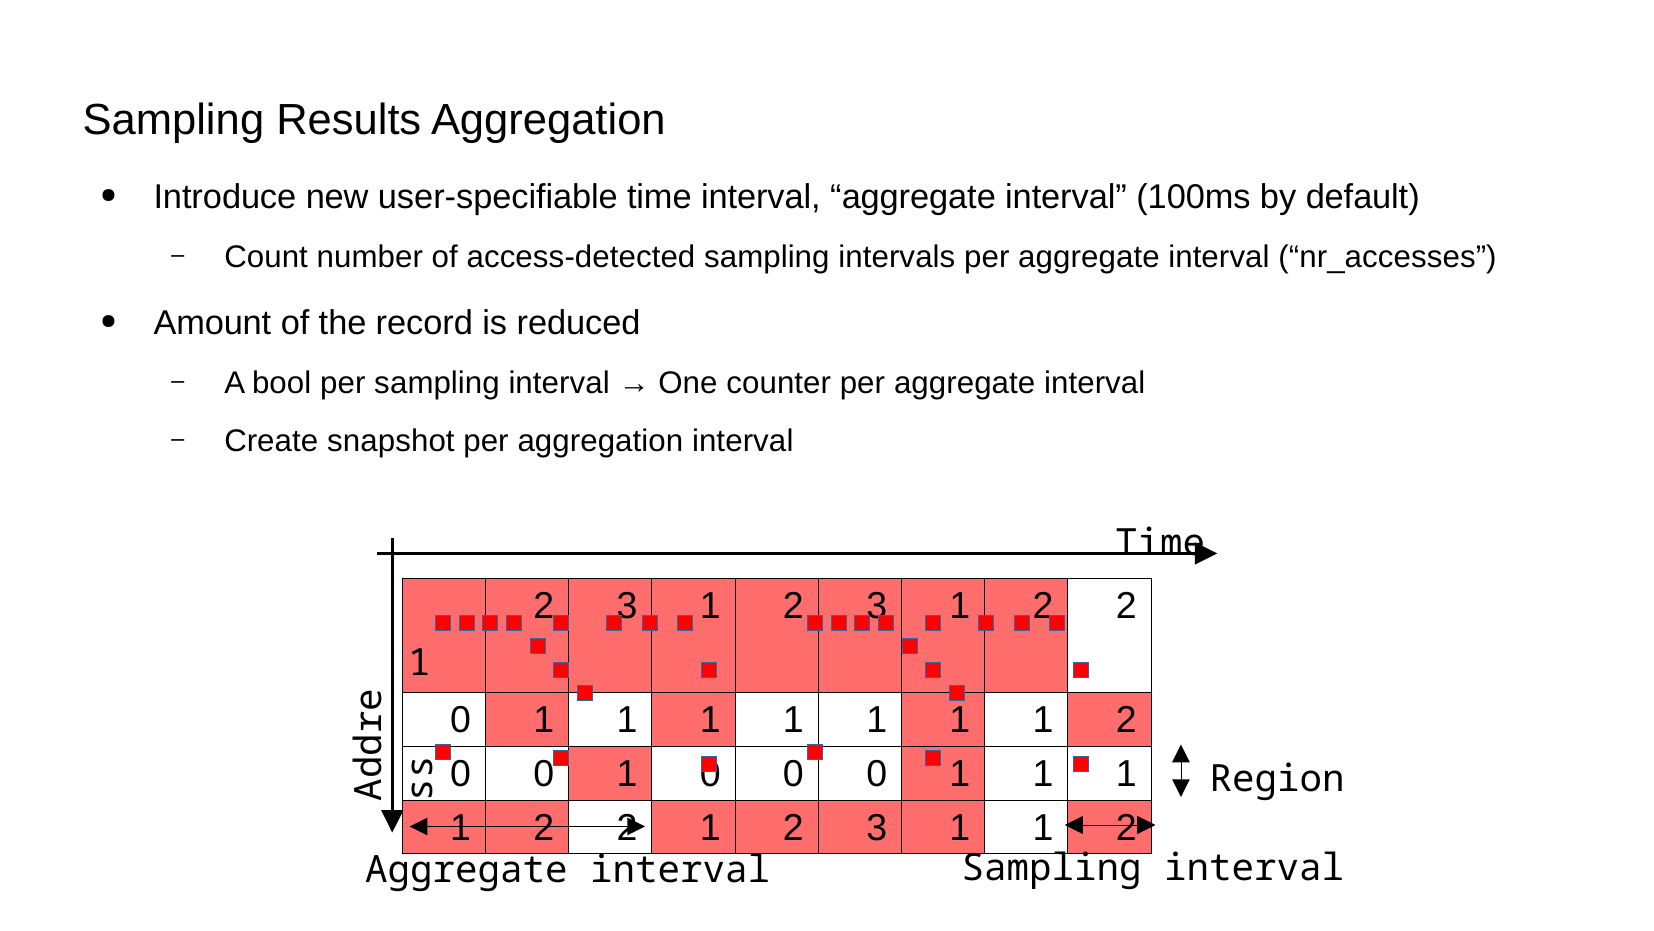

Sampling Results Aggregation
# Introduce new user-specifiable time interval, “aggregate interval” (100ms by default)
Count number of access-detected sampling intervals per aggregate interval (“nr_accesses”)
Amount of the record is reduced
A bool per sampling interval → One counter per aggregate interval
Create snapshot per aggregation interval
Time
| 1 | 2 | 3 | 1 | 2 | 3 | 1 | 2 | 2 |
| --- | --- | --- | --- | --- | --- | --- | --- | --- |
| 0 | 1 | 1 | 1 | 1 | 1 | 1 | 1 | 2 |
| 0 | 0 | 1 | 0 | 0 | 0 | 1 | 1 | 1 |
| 1 | 2 | 2 | 1 | 2 | 3 | 1 | 1 | 2 |
Address
Region
Sampling interval
Aggregate interval